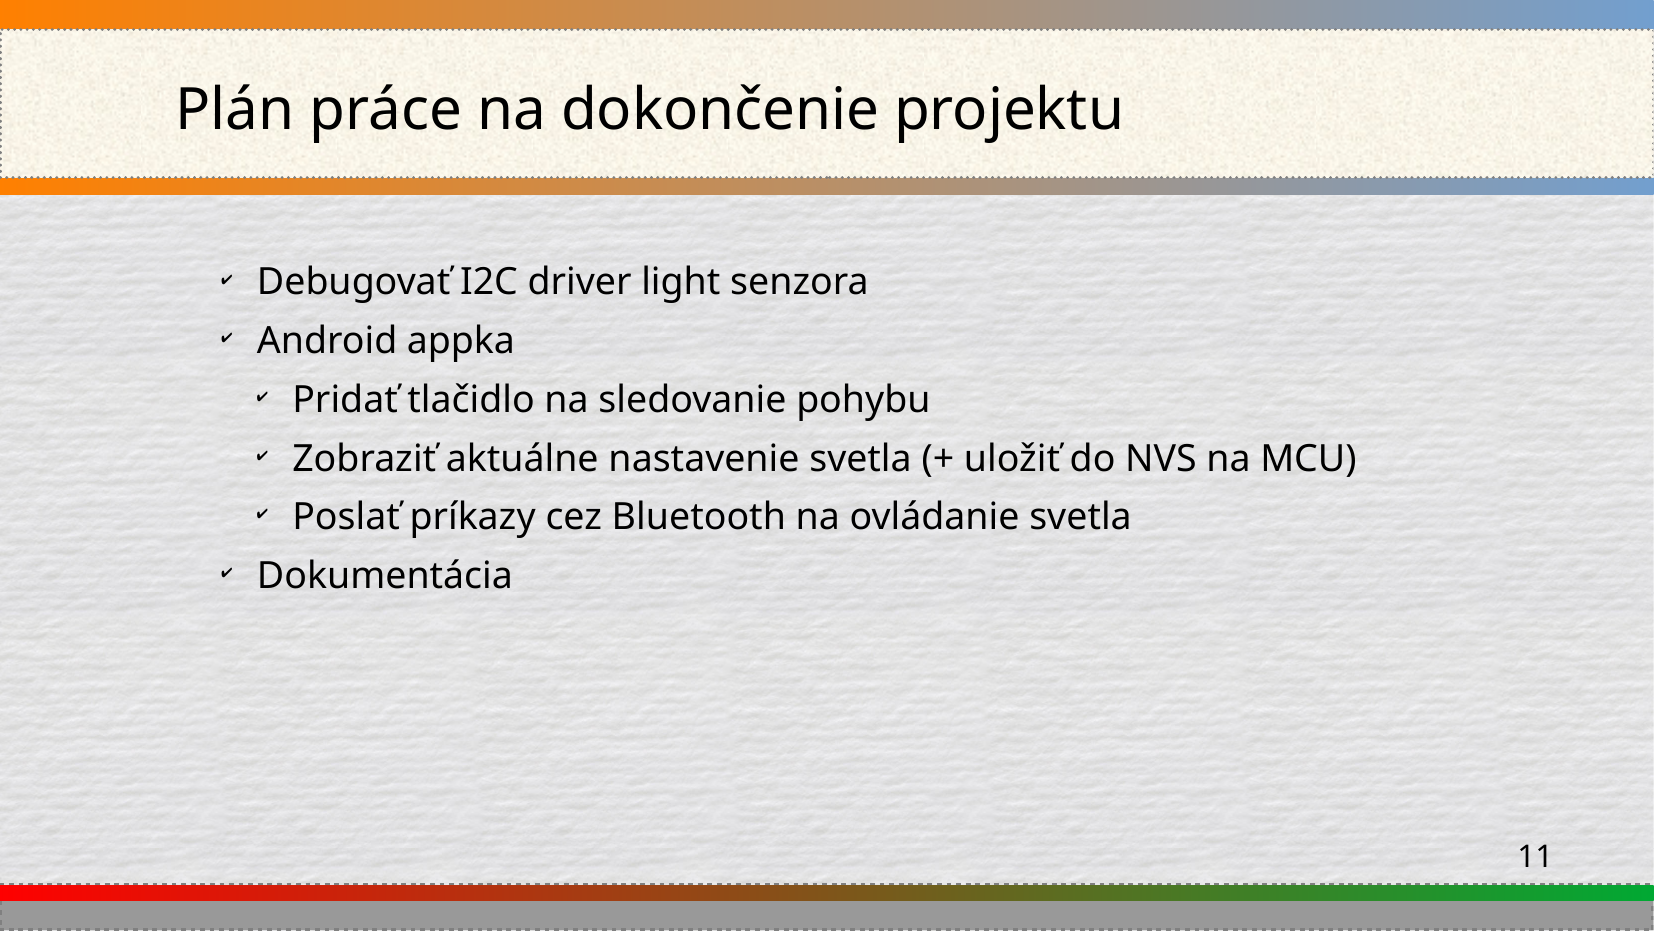

# Plán práce na dokončenie projektu
Debugovať I2C driver light senzora
Android appka
Pridať tlačidlo na sledovanie pohybu
Zobraziť aktuálne nastavenie svetla (+ uložiť do NVS na MCU)
Poslať príkazy cez Bluetooth na ovládanie svetla
Dokumentácia